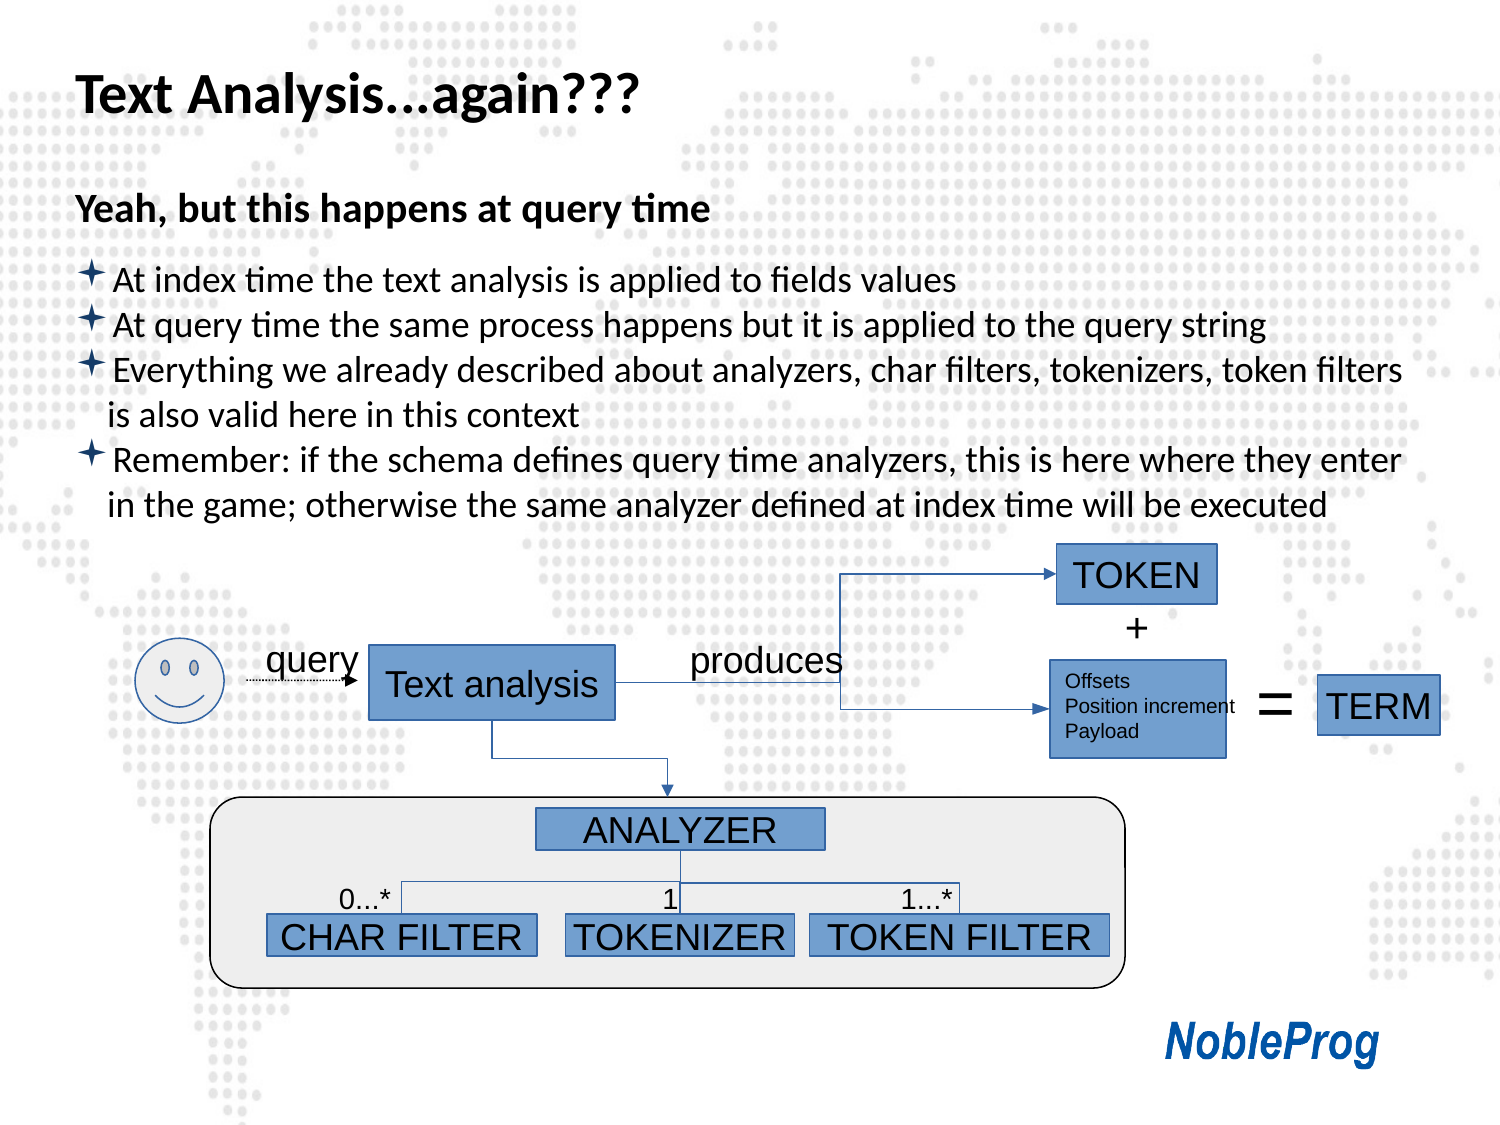

Text Analysis...again???
Yeah, but this happens at query time
At index time the text analysis is applied to fields values
At query time the same process happens but it is applied to the query string
Everything we already described about analyzers, char filters, tokenizers, token filters is also valid here in this context
Remember: if the schema defines query time analyzers, this is here where they enter in the game; otherwise the same analyzer defined at index time will be executed
TOKEN
+
query
produces
Text analysis
=
Offsets
Position increment
Payload
TERM
ANALYZER
0...*
1
1...*
CHAR FILTER
TOKENIZER
TOKEN FILTER